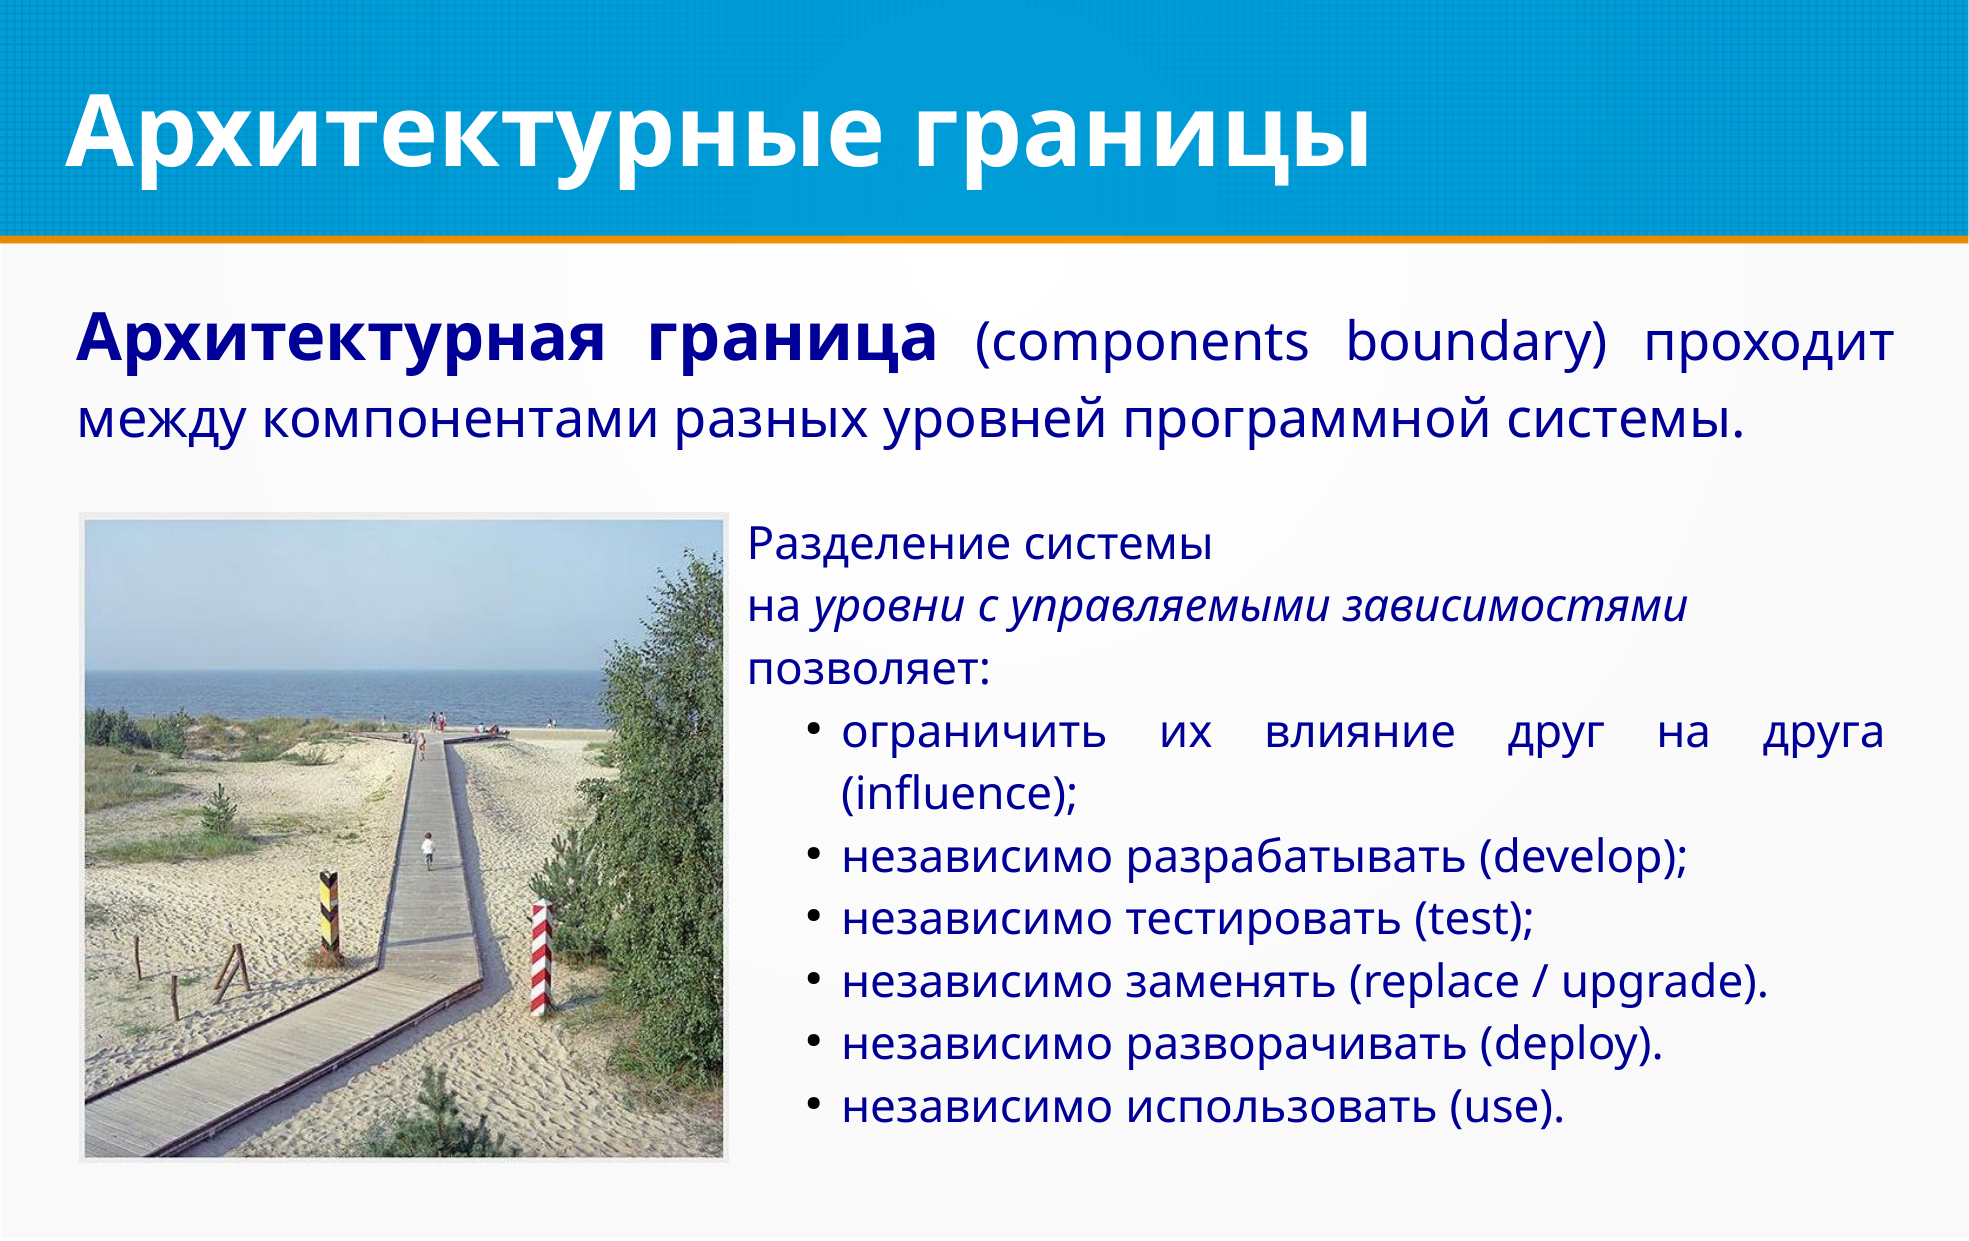

Архитектурные границы
Архитектурная граница (components boundary) проходит между компонентами разных уровней программной системы.
Разделение системы
на уровни с управляемыми зависимостями
позволяет:
ограничить их влияние друг на друга (influence);
независимо разрабатывать (develop);
независимо тестировать (test);
независимо заменять (replace / upgrade).
независимо разворачивать (deploy).
независимо использовать (use).